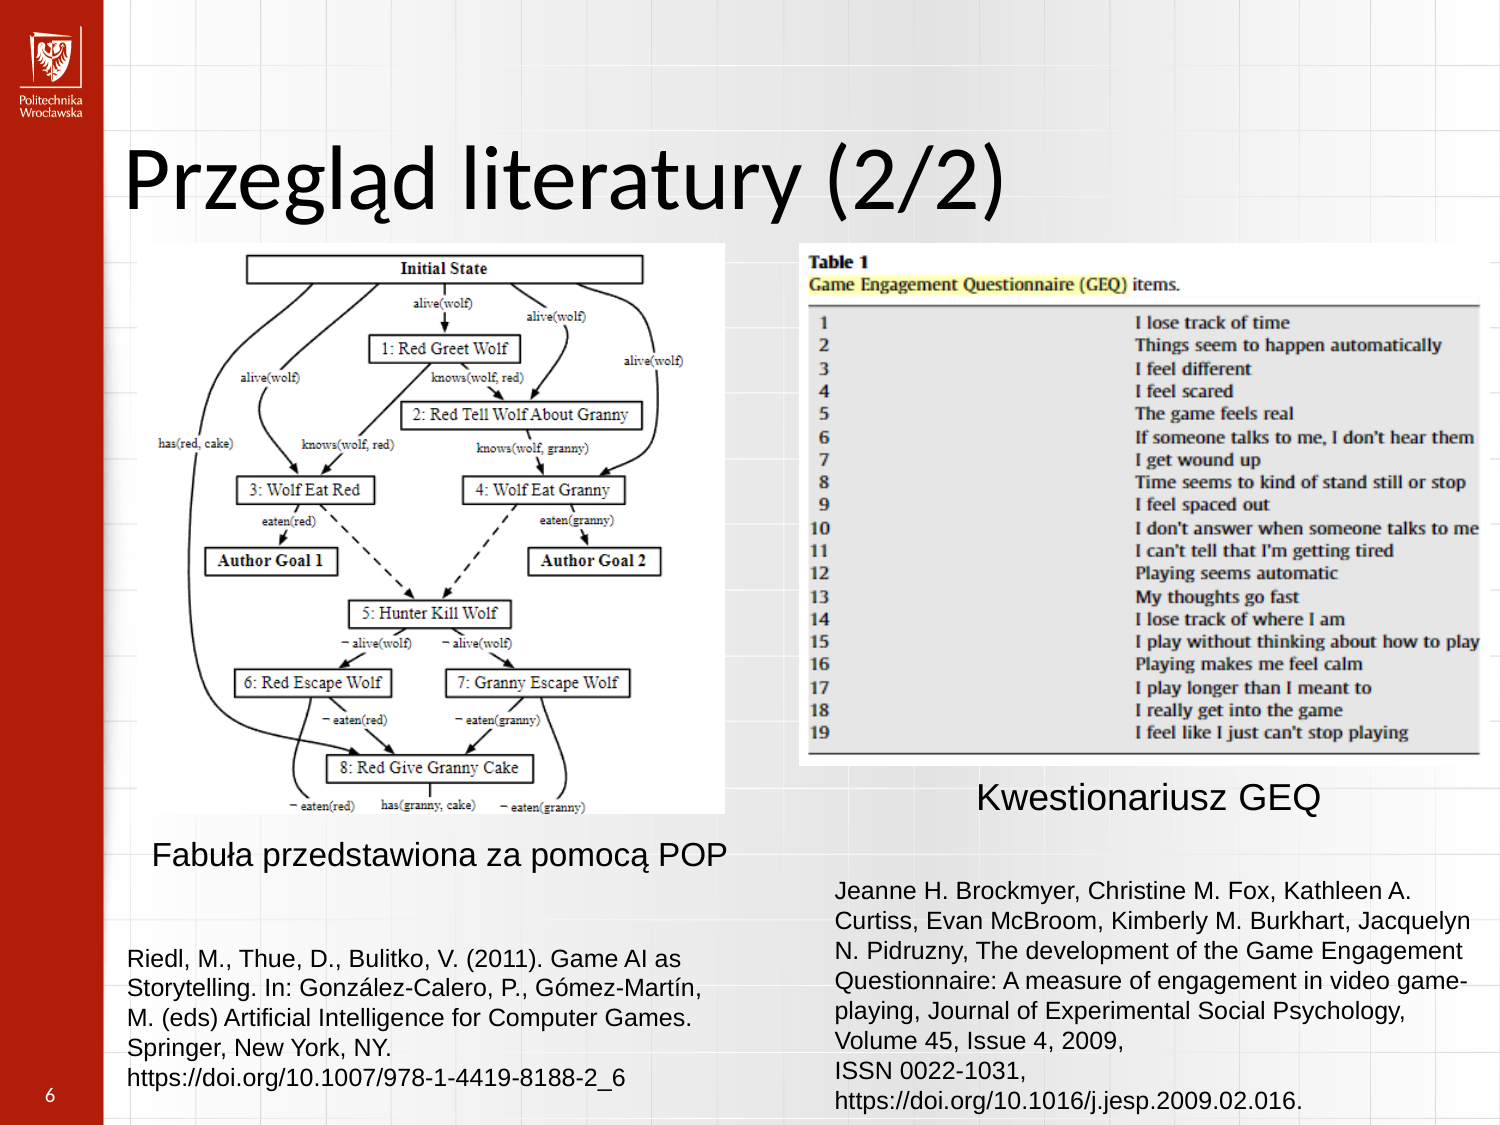

#
Przegląd literatury (2/2)
Kwestionariusz GEQ
Fabuła przedstawiona za pomocą POP
Jeanne H. Brockmyer, Christine M. Fox, Kathleen A. Curtiss, Evan McBroom, Kimberly M. Burkhart, Jacquelyn N. Pidruzny, The development of the Game Engagement Questionnaire: A measure of engagement in video game-playing, Journal of Experimental Social Psychology, Volume 45, Issue 4, 2009,
ISSN 0022-1031, https://doi.org/10.1016/j.jesp.2009.02.016.
Riedl, M., Thue, D., Bulitko, V. (2011). Game AI as Storytelling. In: González-Calero, P., Gómez-Martín, M. (eds) Artificial Intelligence for Computer Games. Springer, New York, NY.
https://doi.org/10.1007/978-1-4419-8188-2_6